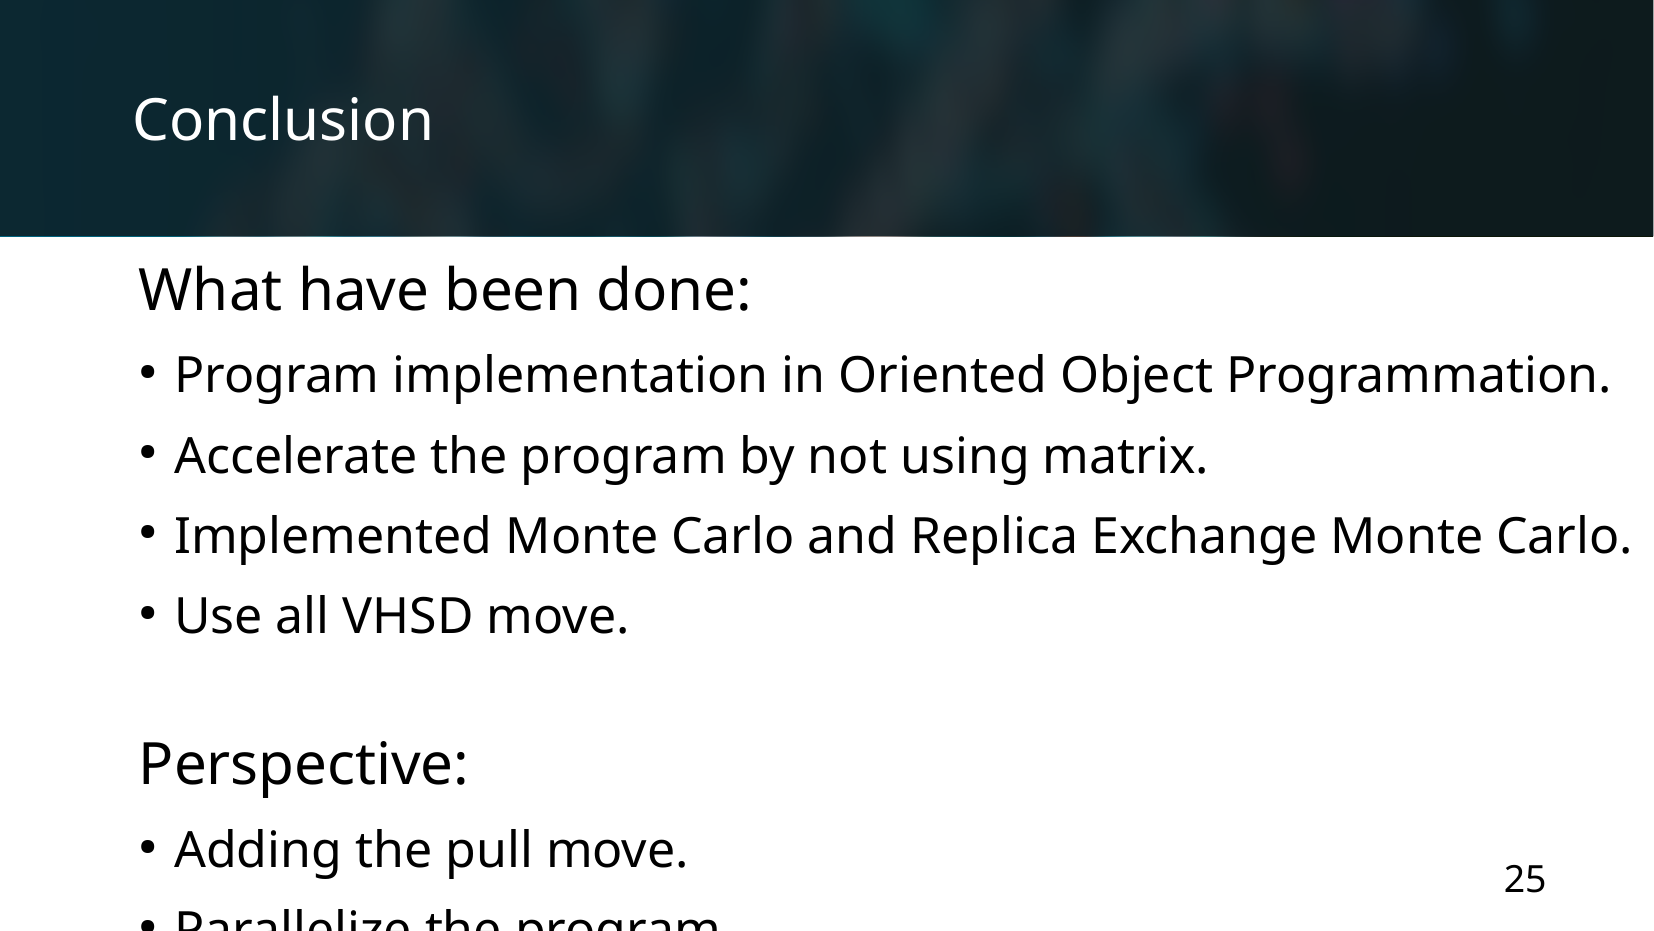

Conclusion
What have been done:
Program implementation in Oriented Object Programmation.
Accelerate the program by not using matrix.
Implemented Monte Carlo and Replica Exchange Monte Carlo.
Use all VHSD move.
Perspective:
Adding the pull move.
Parallelize the program.
Upgrade OOP implementation.
Use C++/C.